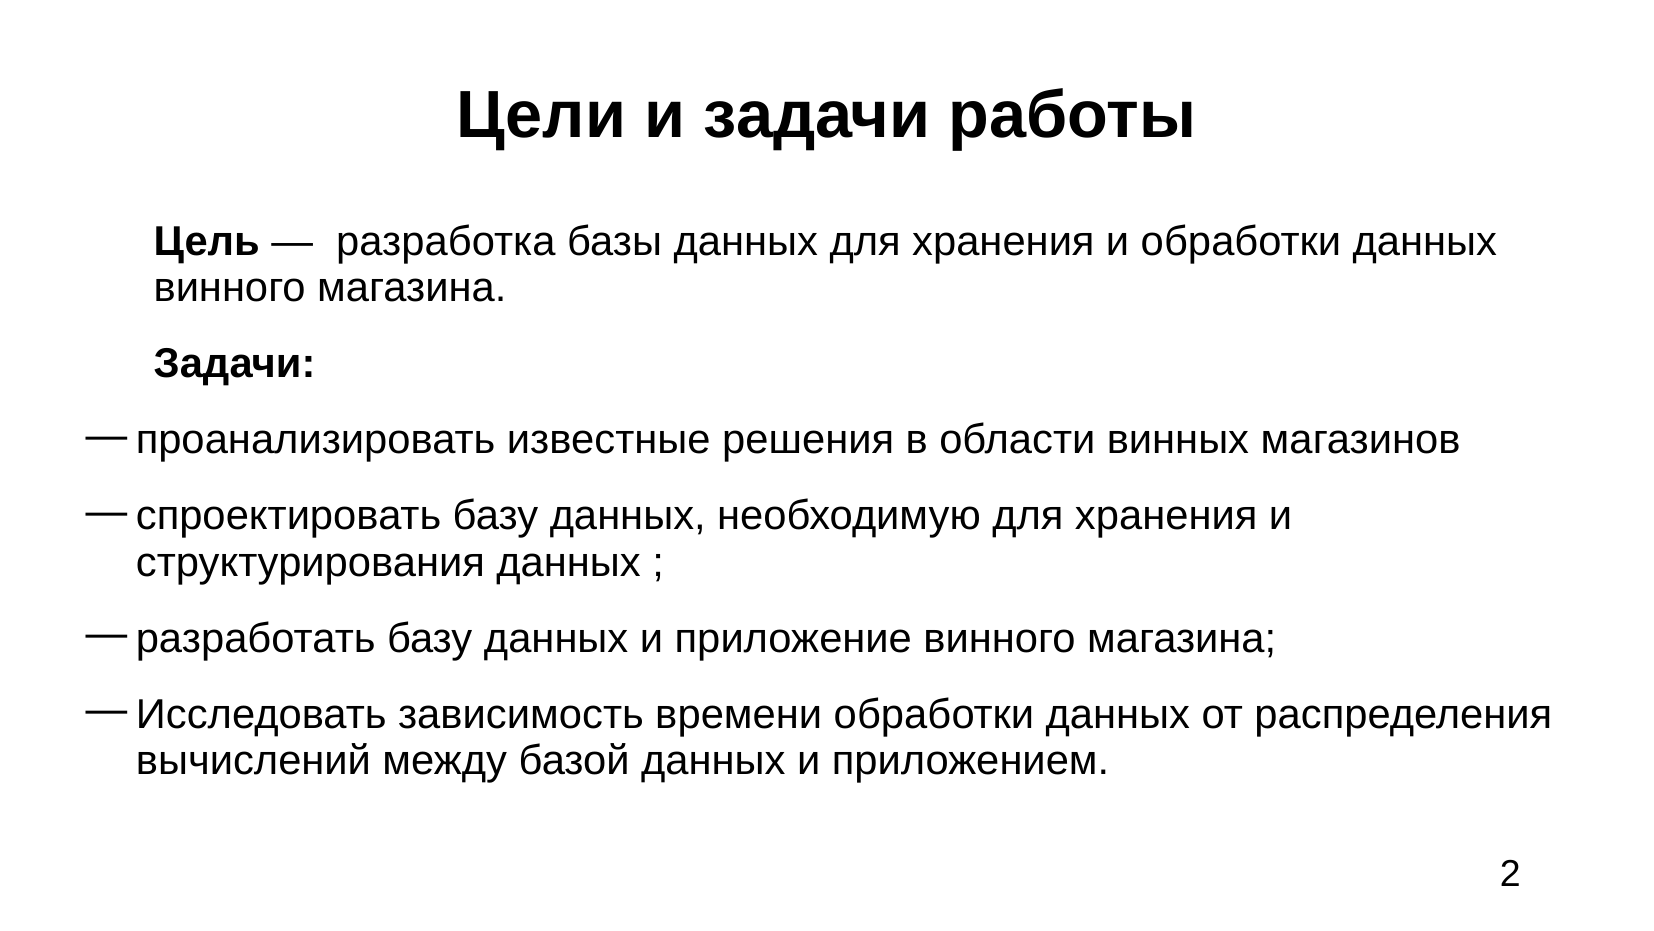

# Цели и задачи работы
Цель — разработка базы данных для хранения и обработки данных винного магазина.
Задачи:
проанализировать известные решения в области винных магазинов
спроектировать базу данных, необходимую для хранения и структурирования данных ;
разработать базу данных и приложение винного магазина;
Исследовать зависимость времени обработки данных от распределения вычислений между базой данных и приложением.